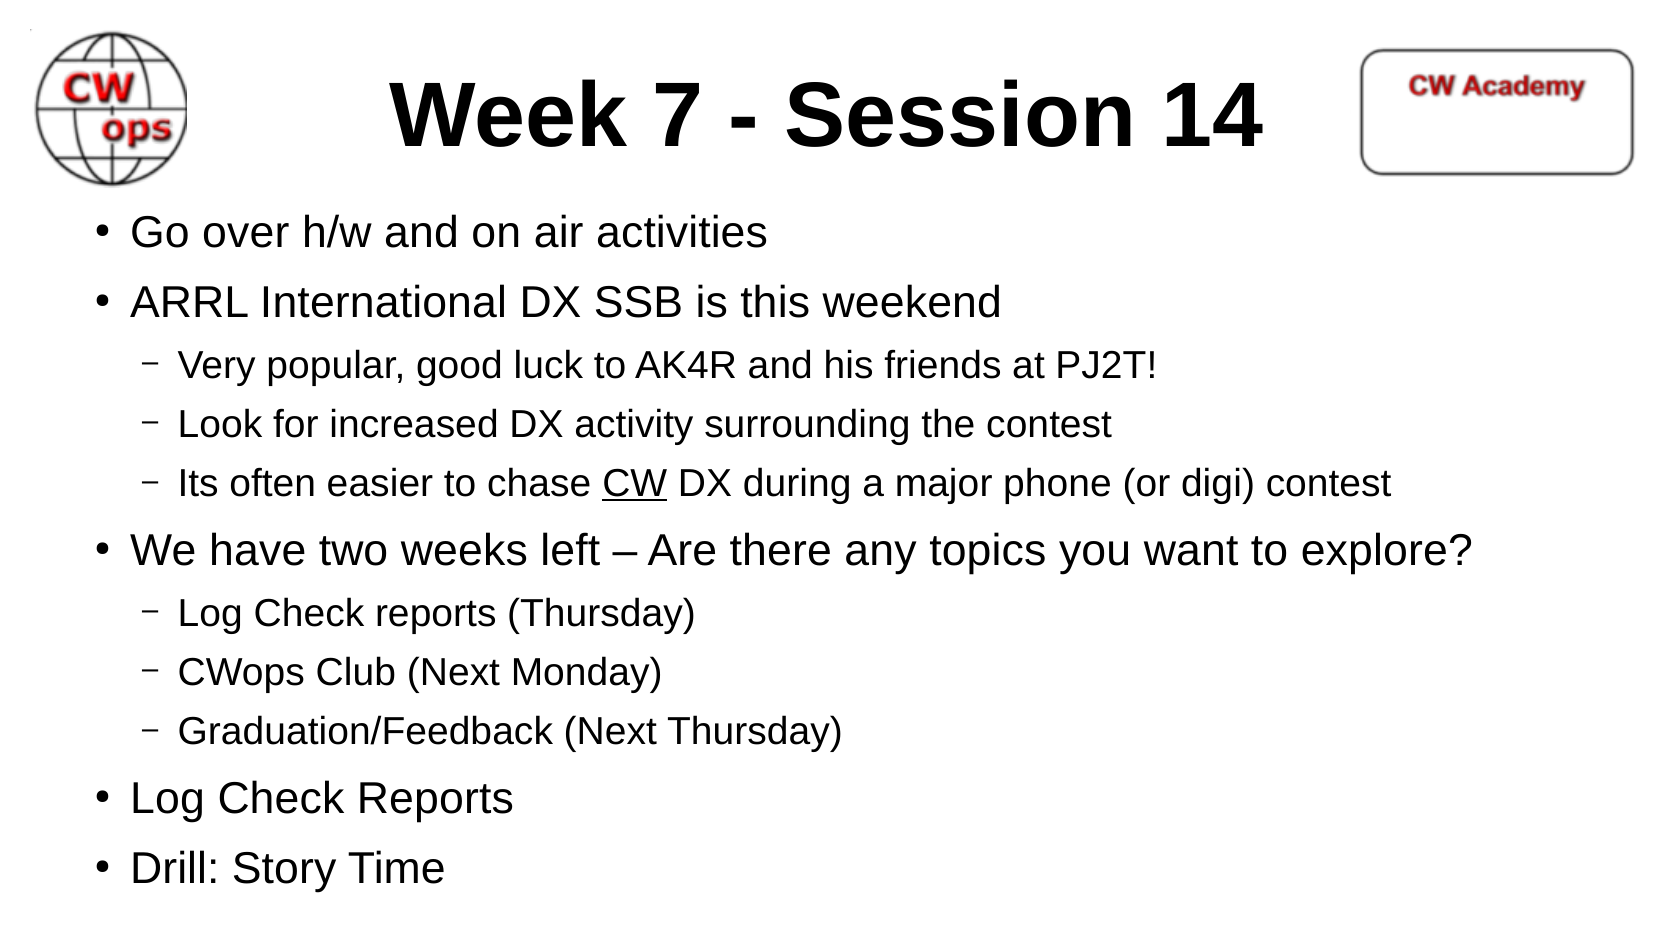

Week 7 - Session 14
# Go over h/w and on air activities
ARRL International DX SSB is this weekend
Very popular, good luck to AK4R and his friends at PJ2T!
Look for increased DX activity surrounding the contest
Its often easier to chase CW DX during a major phone (or digi) contest
We have two weeks left – Are there any topics you want to explore?
Log Check reports (Thursday)
CWops Club (Next Monday)
Graduation/Feedback (Next Thursday)
Log Check Reports
Drill: Story Time